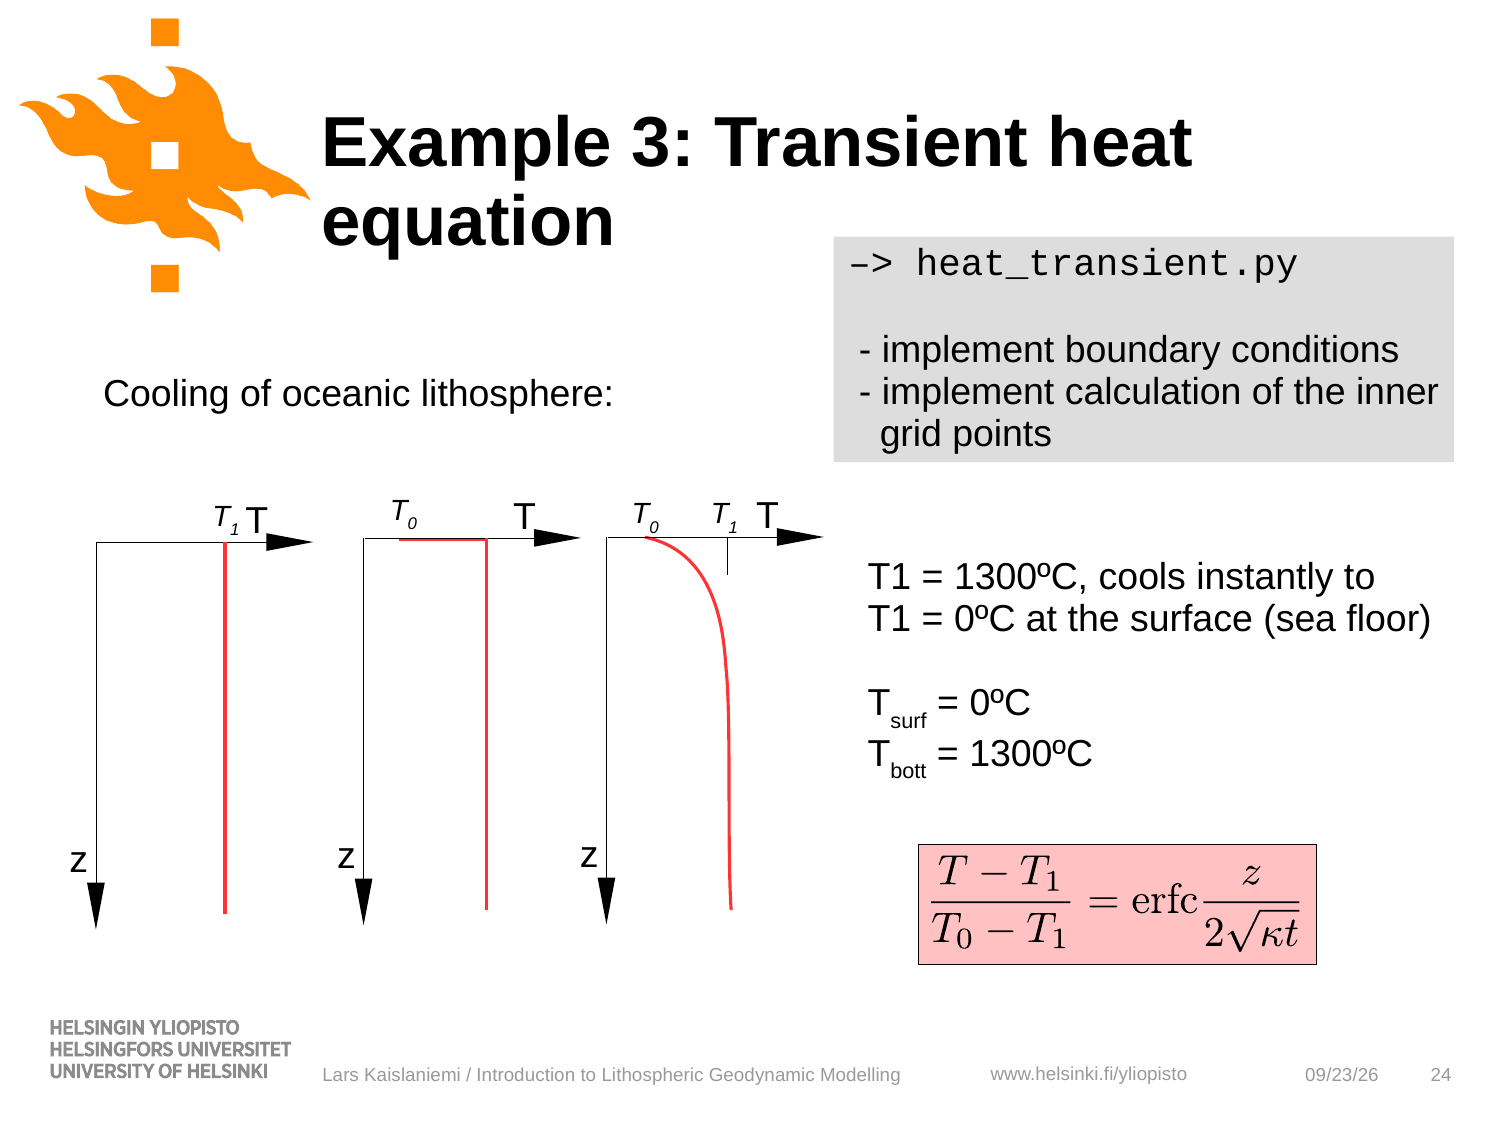

# Example 3: Transient heat equation
–> heat_transient.py
 - implement boundary conditions
 - implement calculation of the inner
 grid points
Cooling of oceanic lithosphere:
T0
T
z
T
z
T1
T0
T
z
T1
T1 = 1300ºC, cools instantly to
T1 = 0ºC at the surface (sea floor)
Tsurf = 0ºC
Tbott = 1300ºC
Lars Kaislaniemi / Introduction to Lithospheric Geodynamic Modelling
24